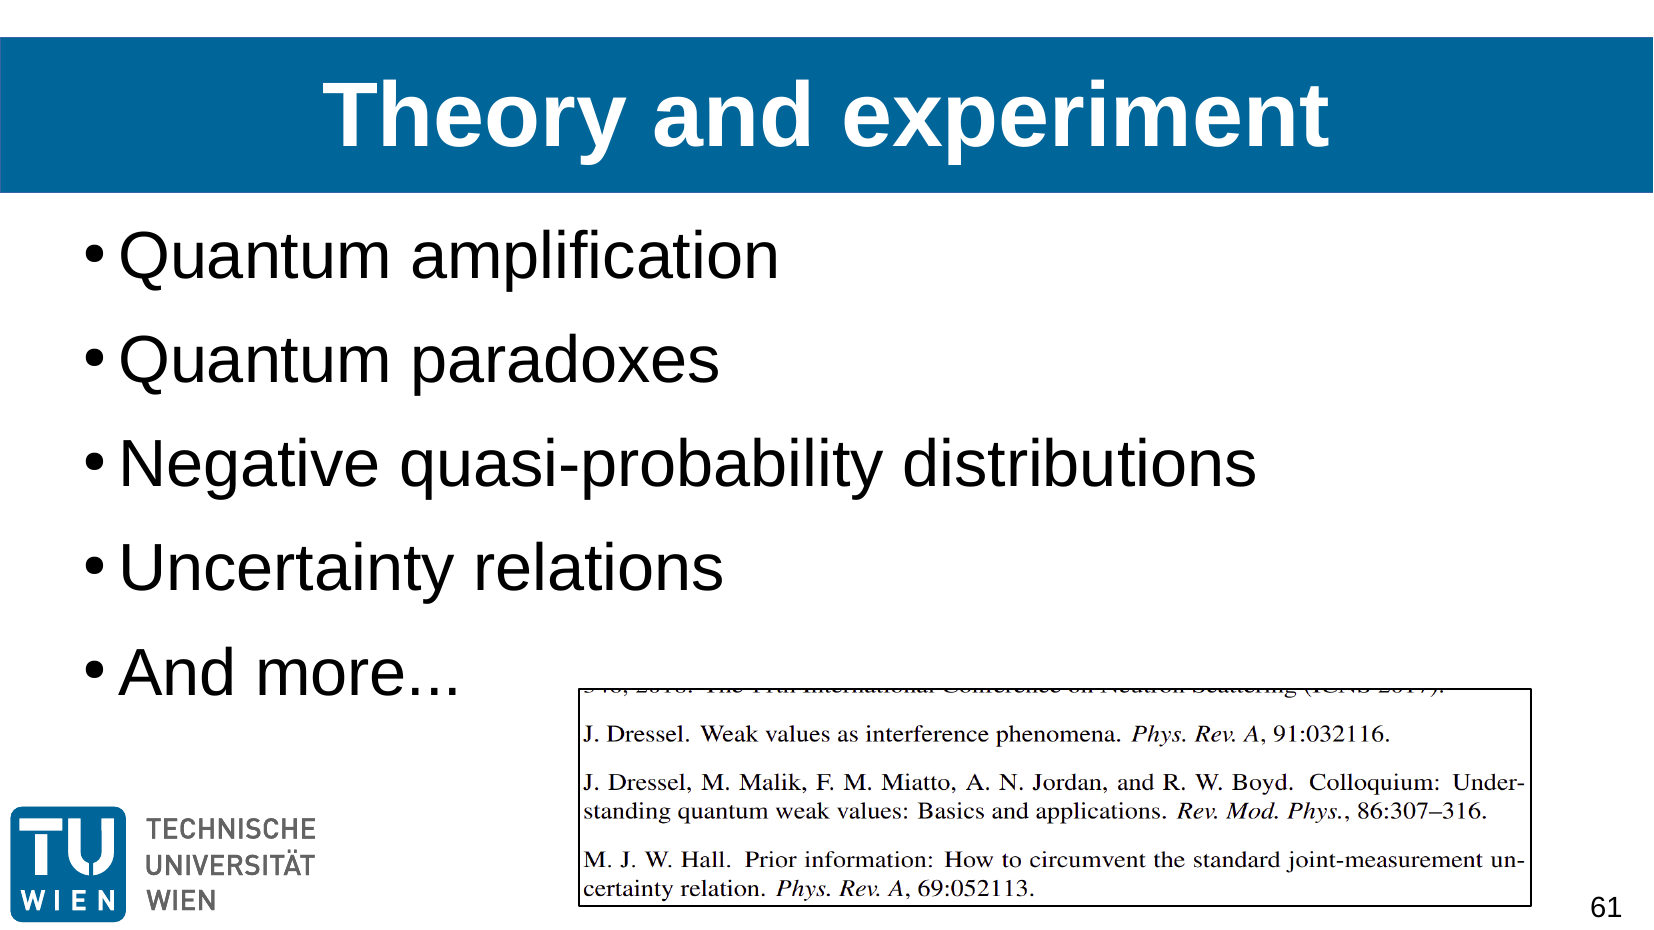

# Theory and experiment
Quantum amplification
Quantum paradoxes
Negative quasi-probability distributions
Uncertainty relations
And more...